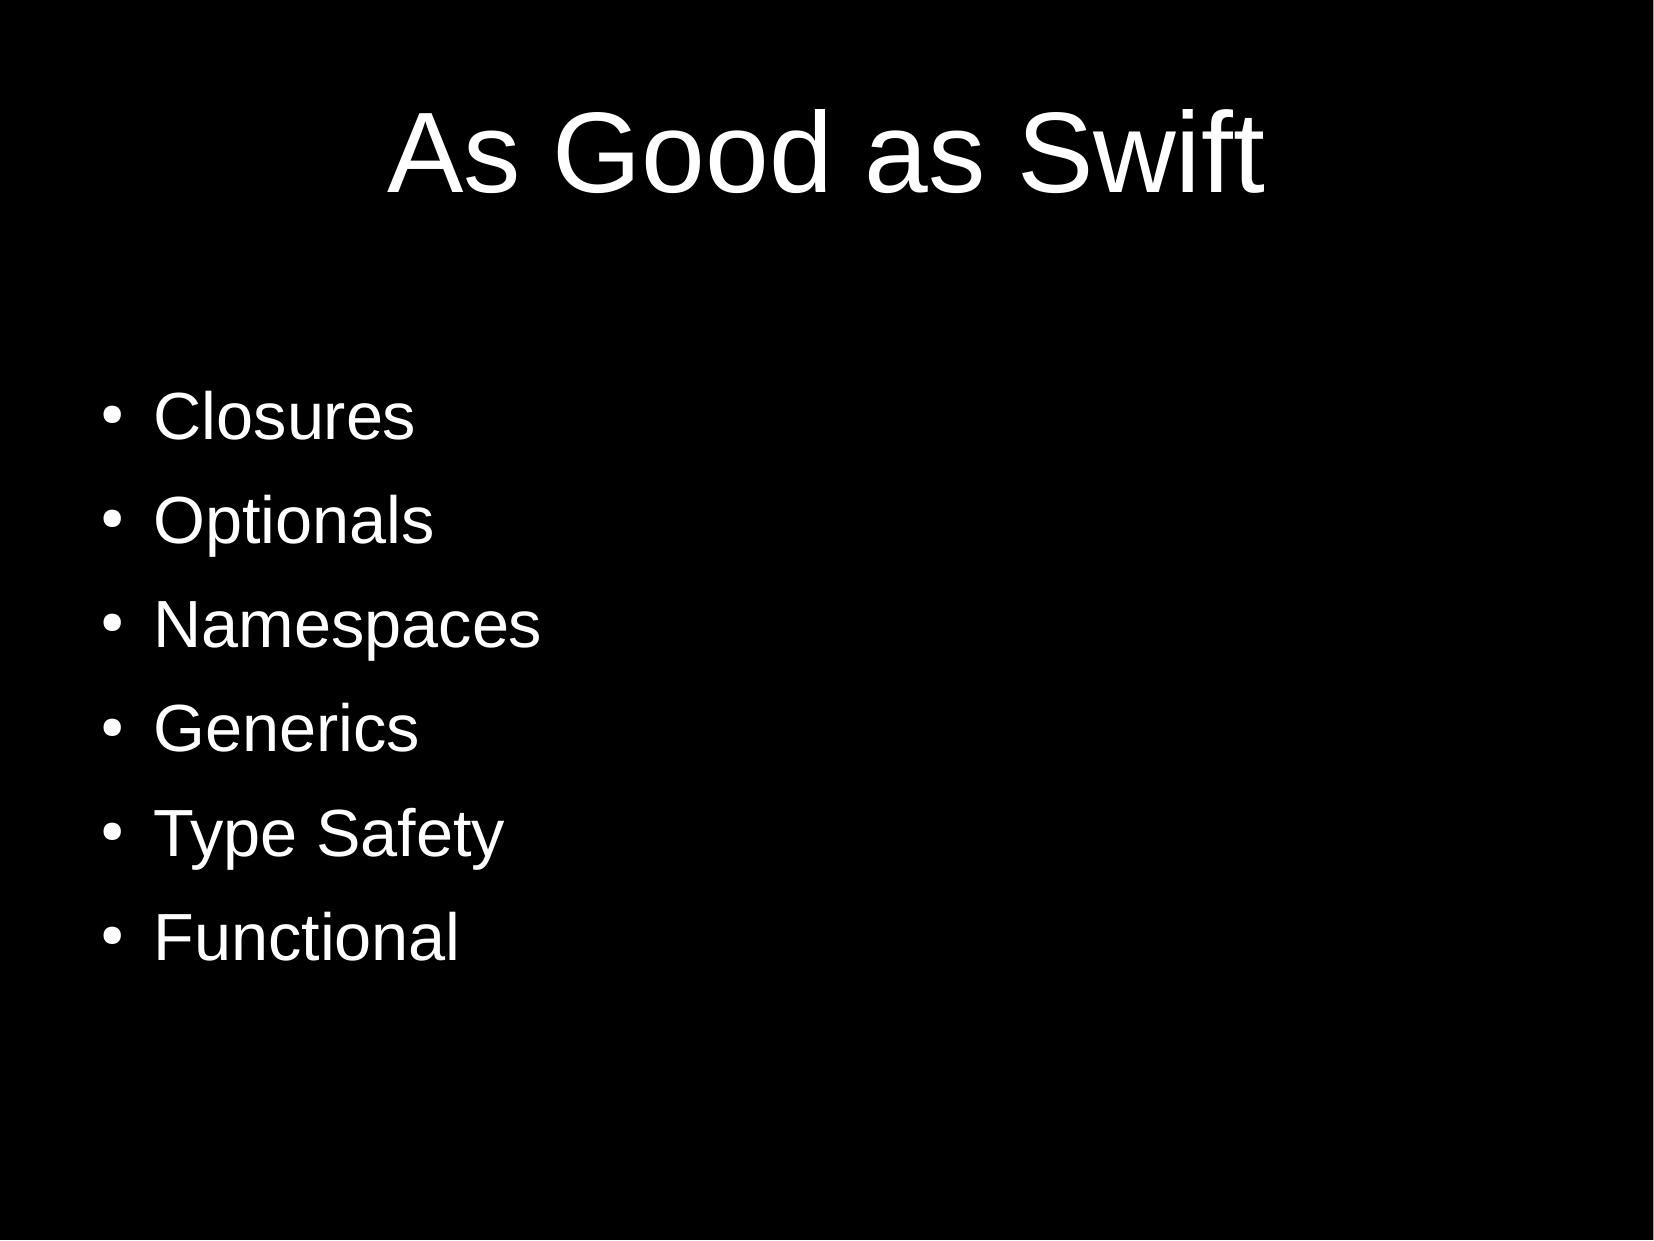

As Good as Swift
# Closures
Optionals
Namespaces
Generics
Type Safety
Functional